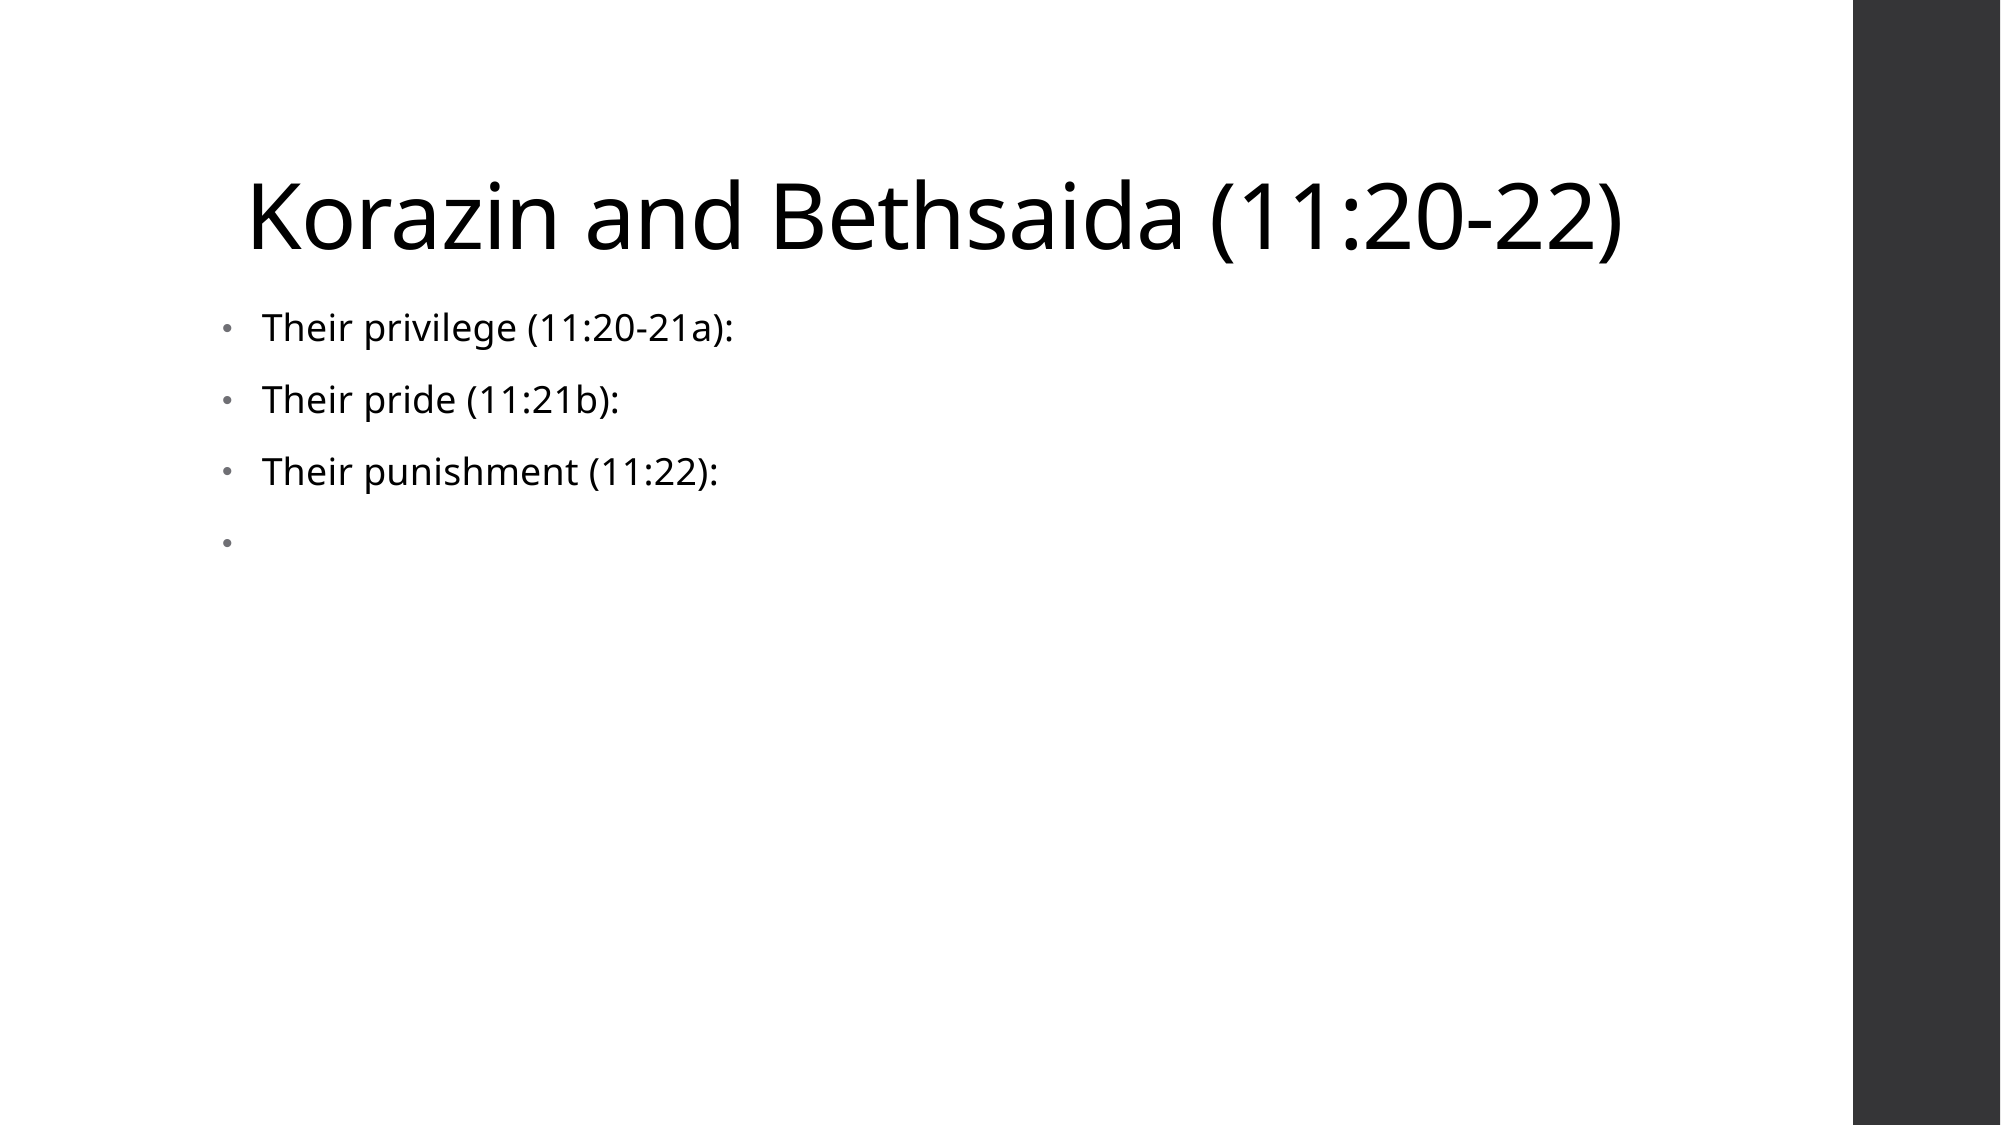

# Korazin and Bethsaida (11:20-22)
 Their privilege (11:20-21a):
 Their pride (11:21b):
 Their punishment (11:22):